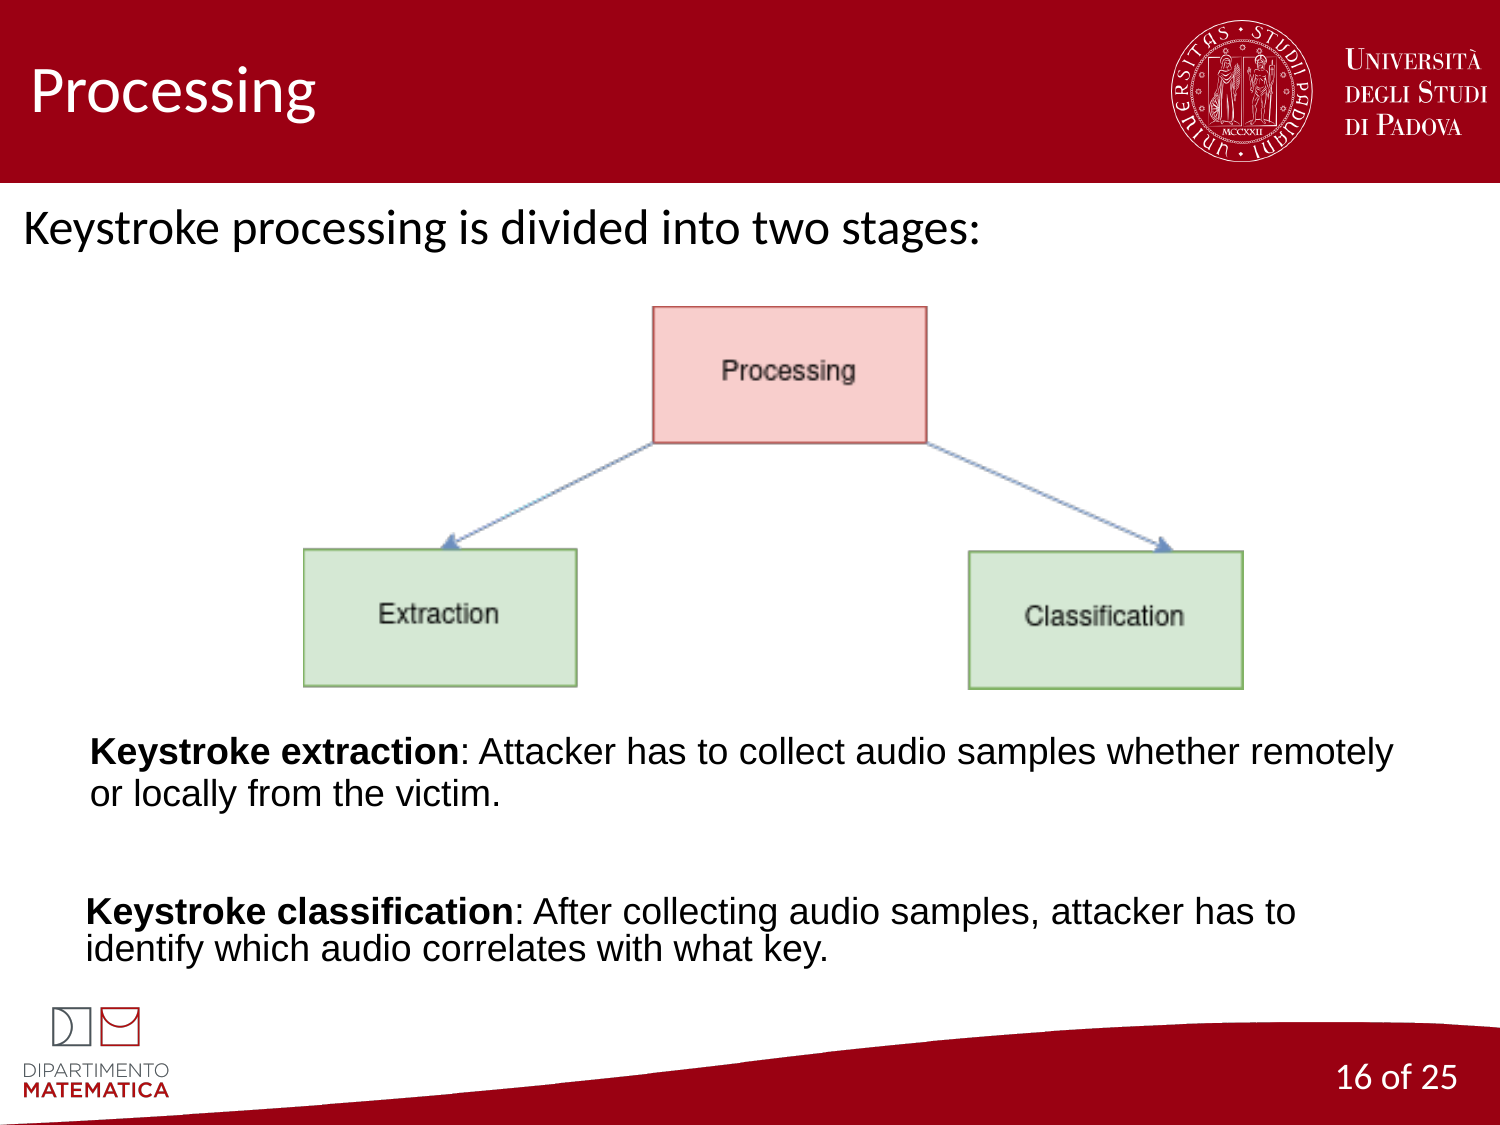

# Processing
Keystroke processing is divided into two stages:
	Keystroke extraction: Attacker has to collect audio samples whether remotely 	or locally from the victim.
Keystroke classification: After collecting audio samples, attacker has to identify which audio correlates with what key.
 of 25